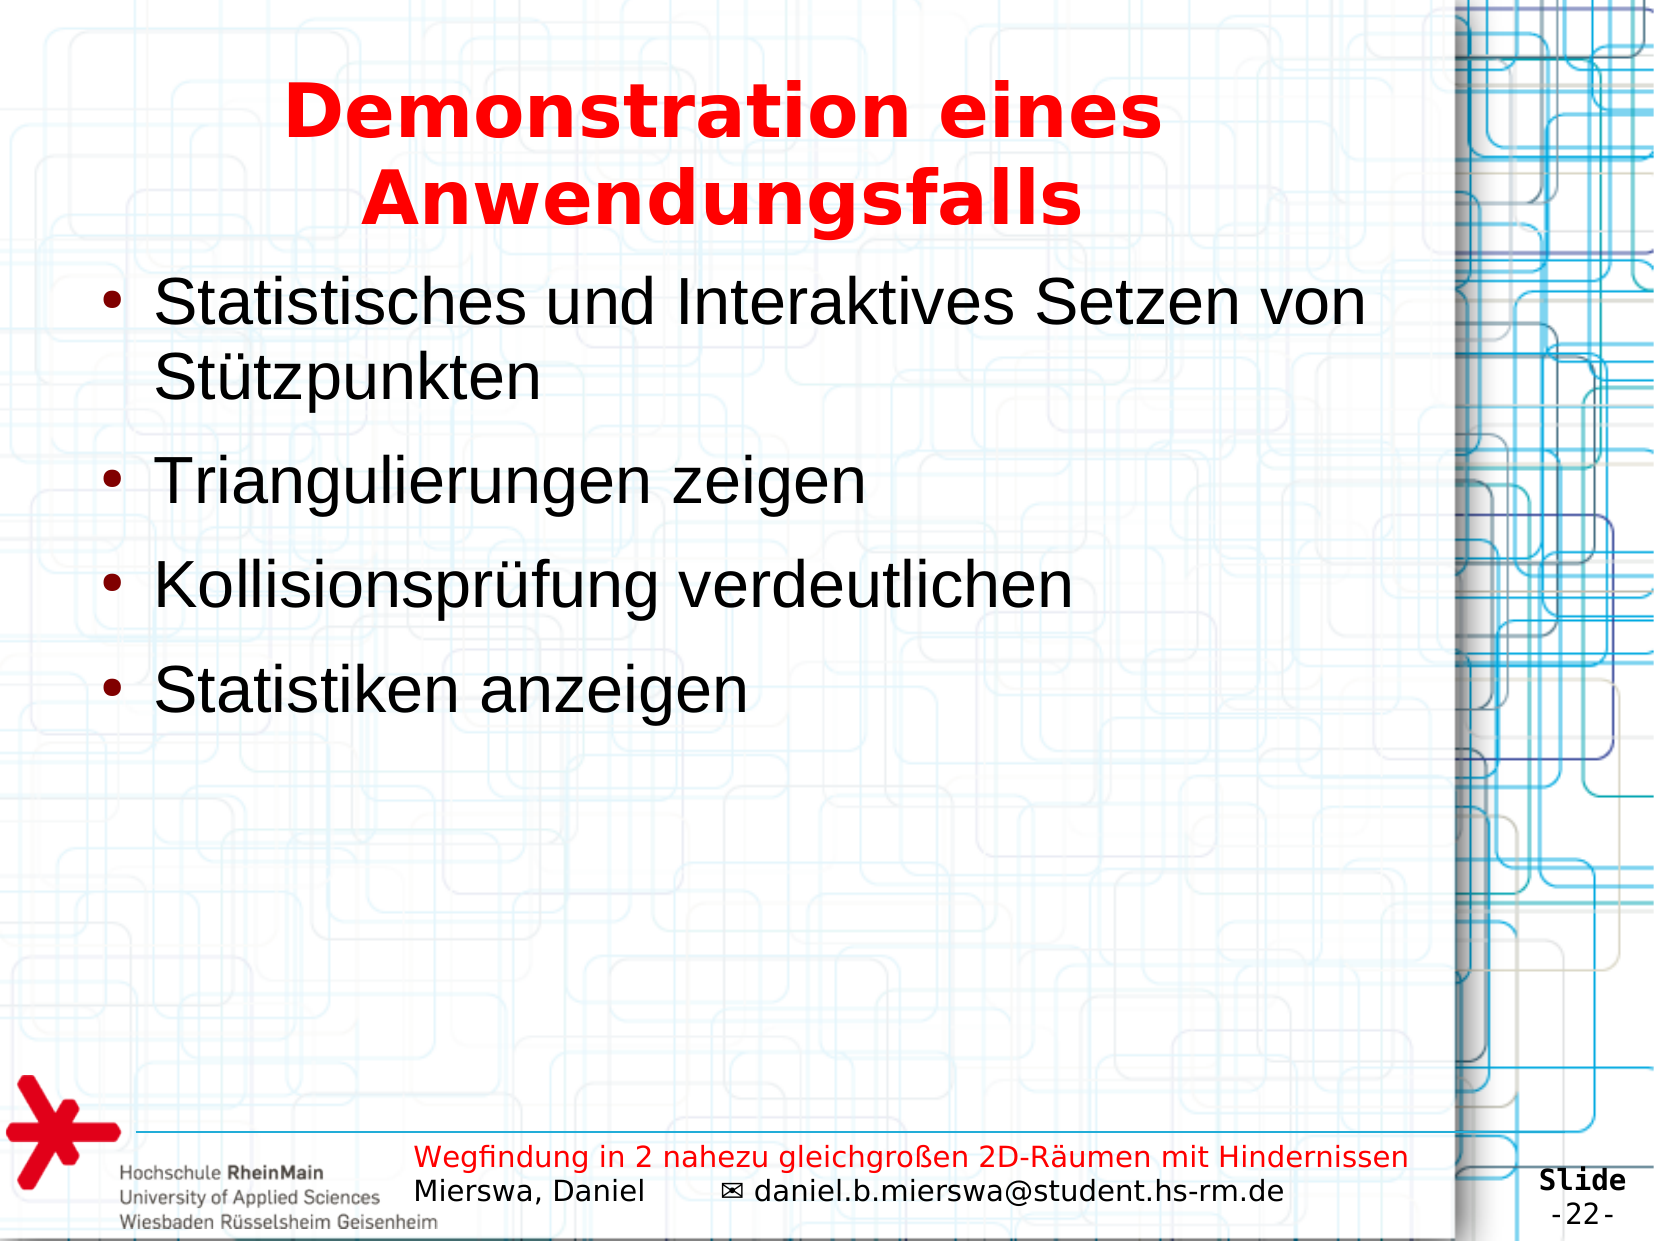

# Demonstration eines Anwendungsfalls
Statistisches und Interaktives Setzen von Stützpunkten
Triangulierungen zeigen
Kollisionsprüfung verdeutlichen
Statistiken anzeigen
22